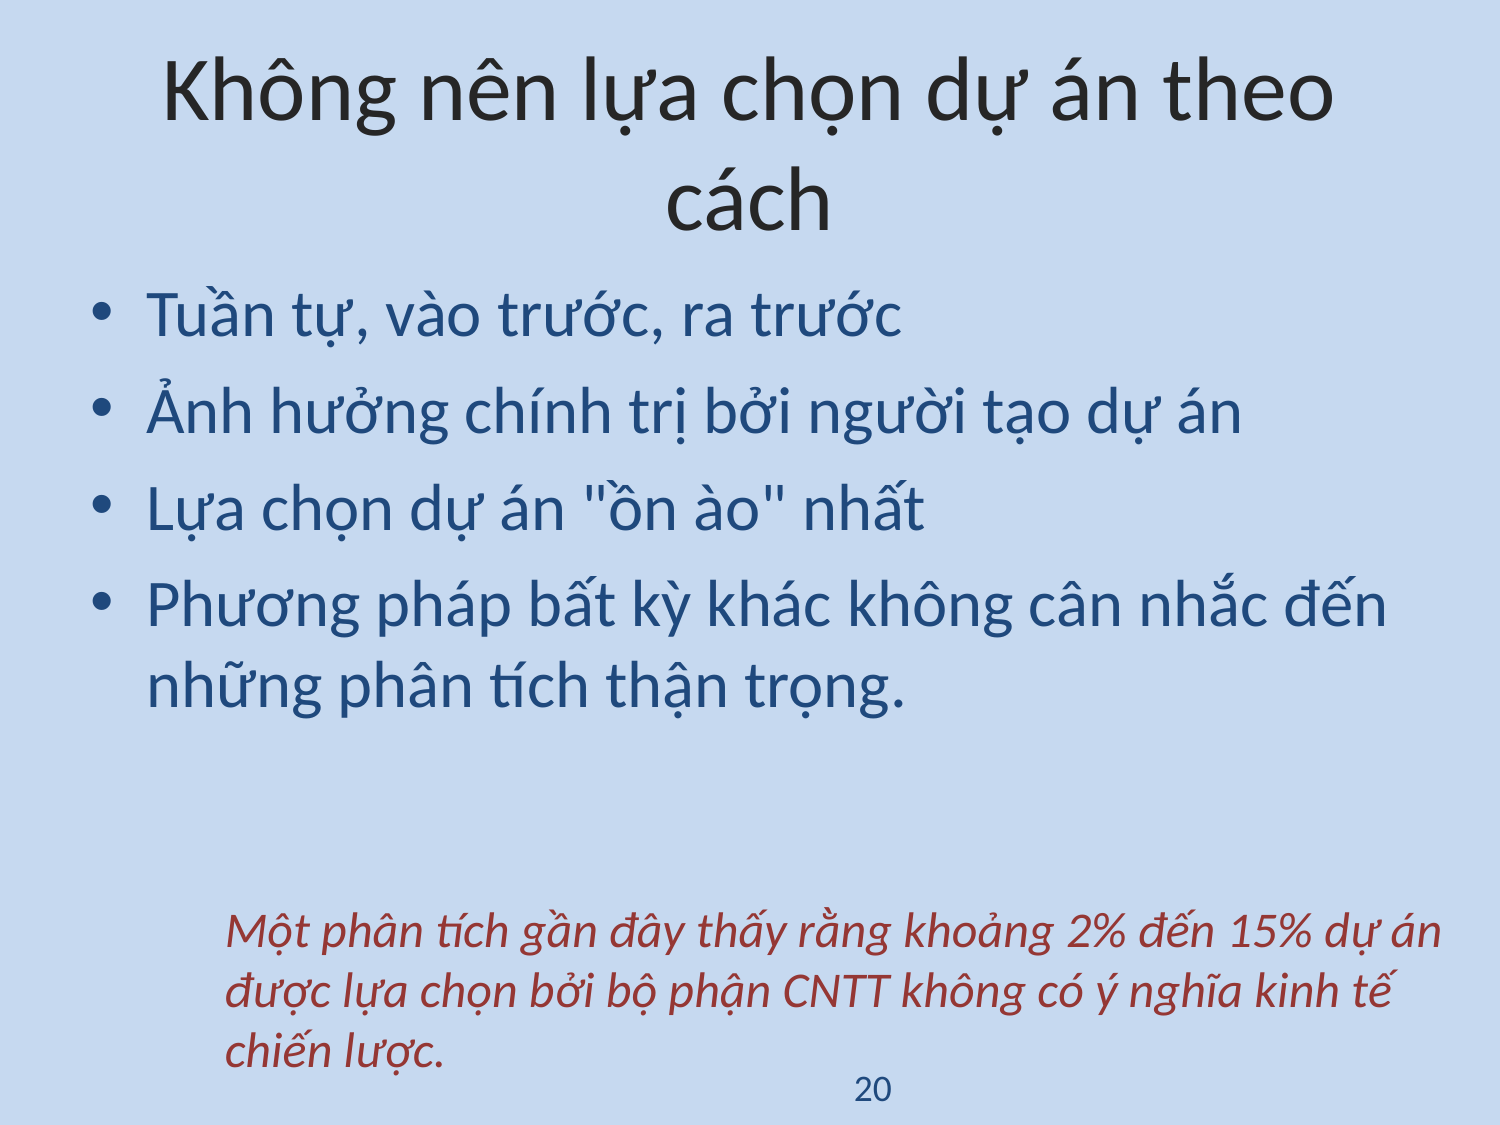

# Không nên lựa chọn dự án theo cách
Tuần tự, vào trước, ra trước
Ảnh hưởng chính trị bởi người tạo dự án
Lựa chọn dự án "ồn ào" nhất
Phương pháp bất kỳ khác không cân nhắc đến những phân tích thận trọng.
Một phân tích gần đây thấy rằng khoảng 2% đến 15% dự án được lựa chọn bởi bộ phận CNTT không có ý nghĩa kinh tế chiến lược.